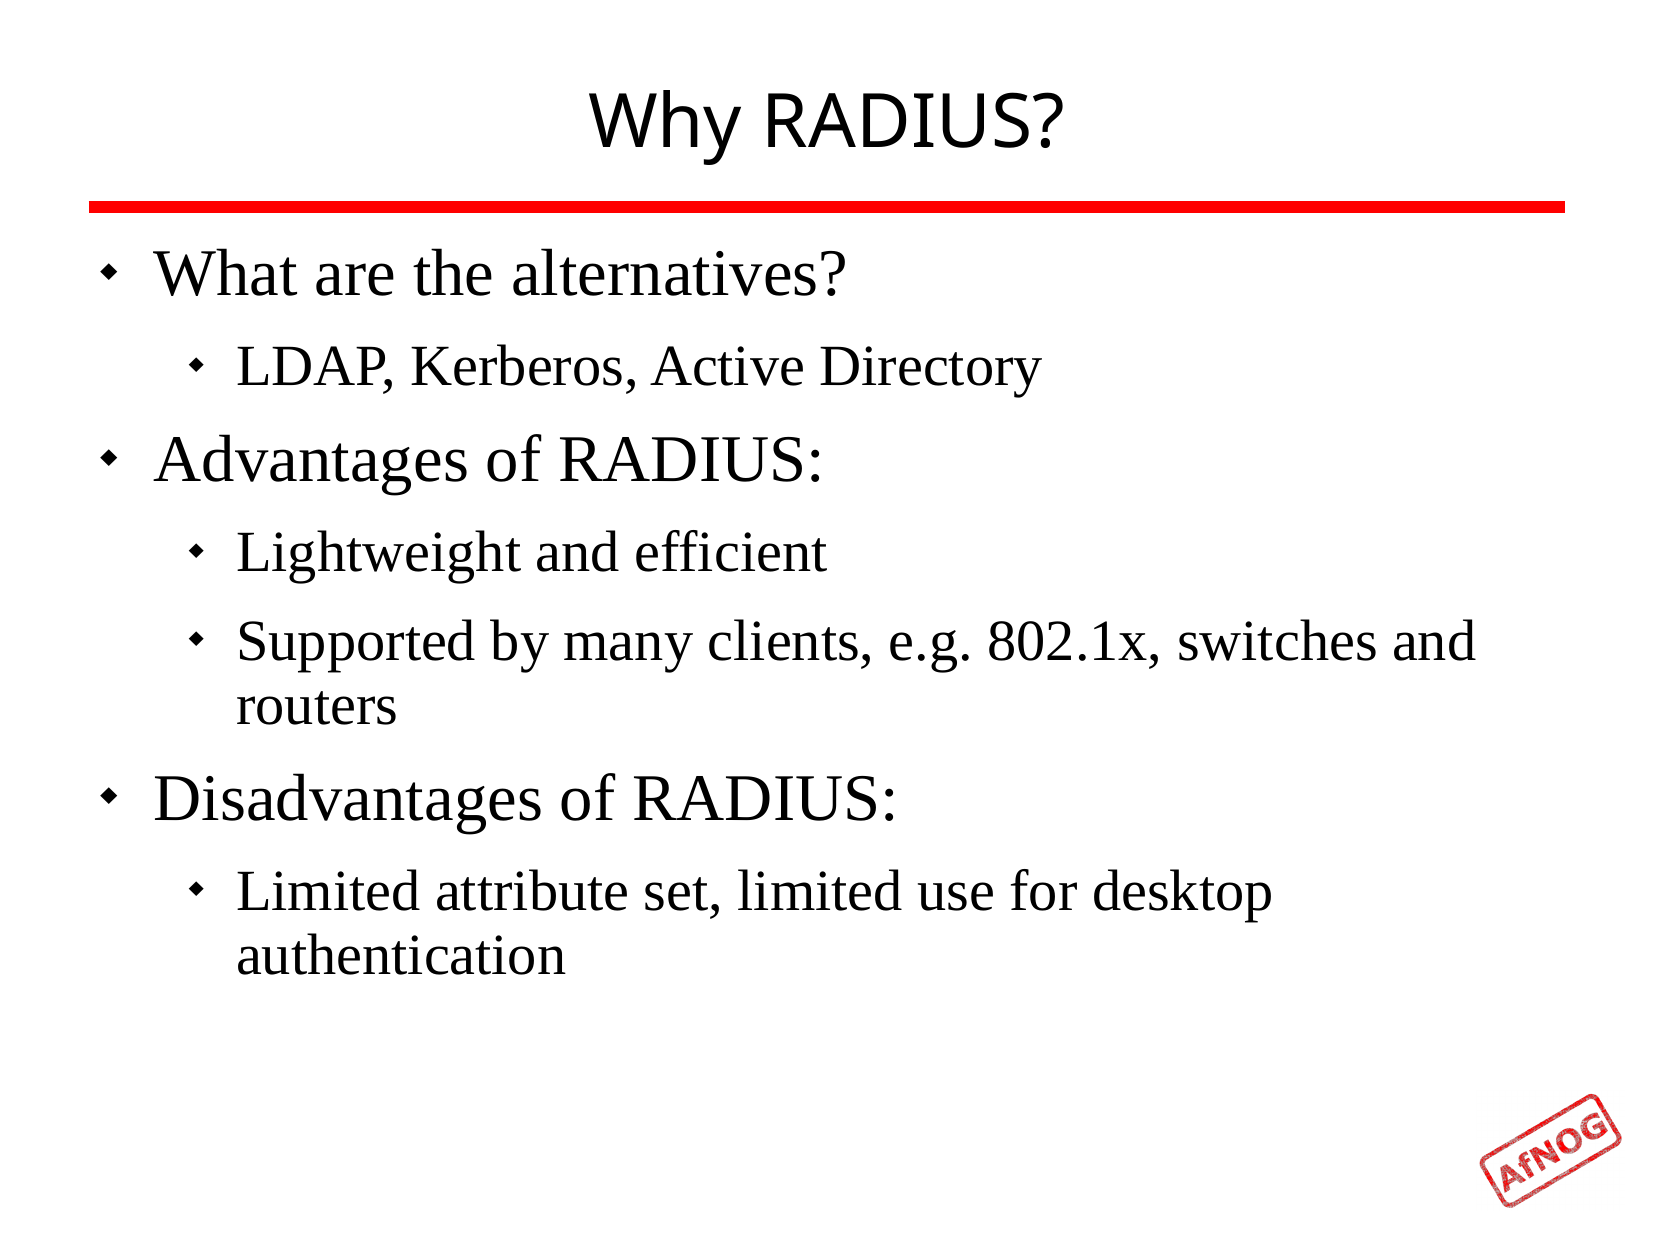

# Why RADIUS?
What are the alternatives?
LDAP, Kerberos, Active Directory
Advantages of RADIUS:
Lightweight and efficient
Supported by many clients, e.g. 802.1x, switches and routers
Disadvantages of RADIUS:
Limited attribute set, limited use for desktop authentication